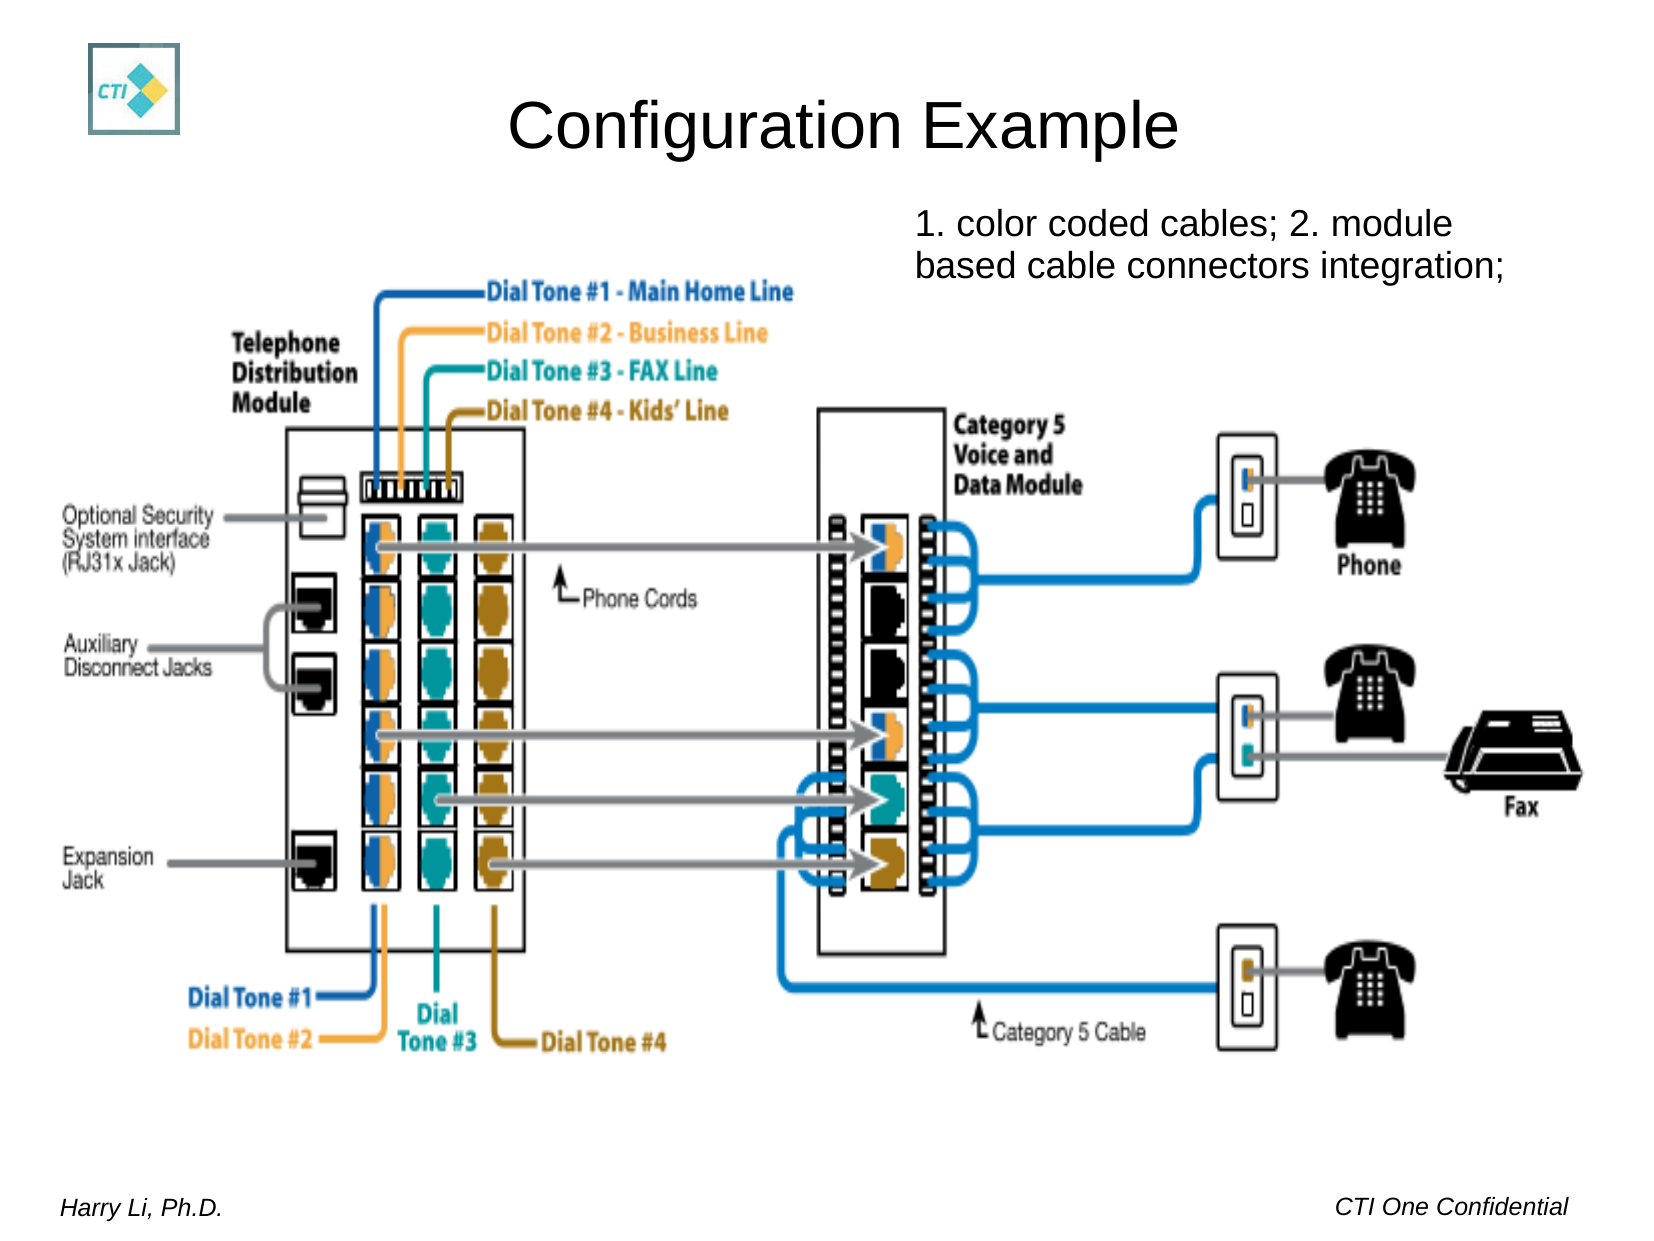

# Configuration Example
1. color coded cables; 2. module based cable connectors integration;
Harry Li, Ph.D.
CTI One Confidential